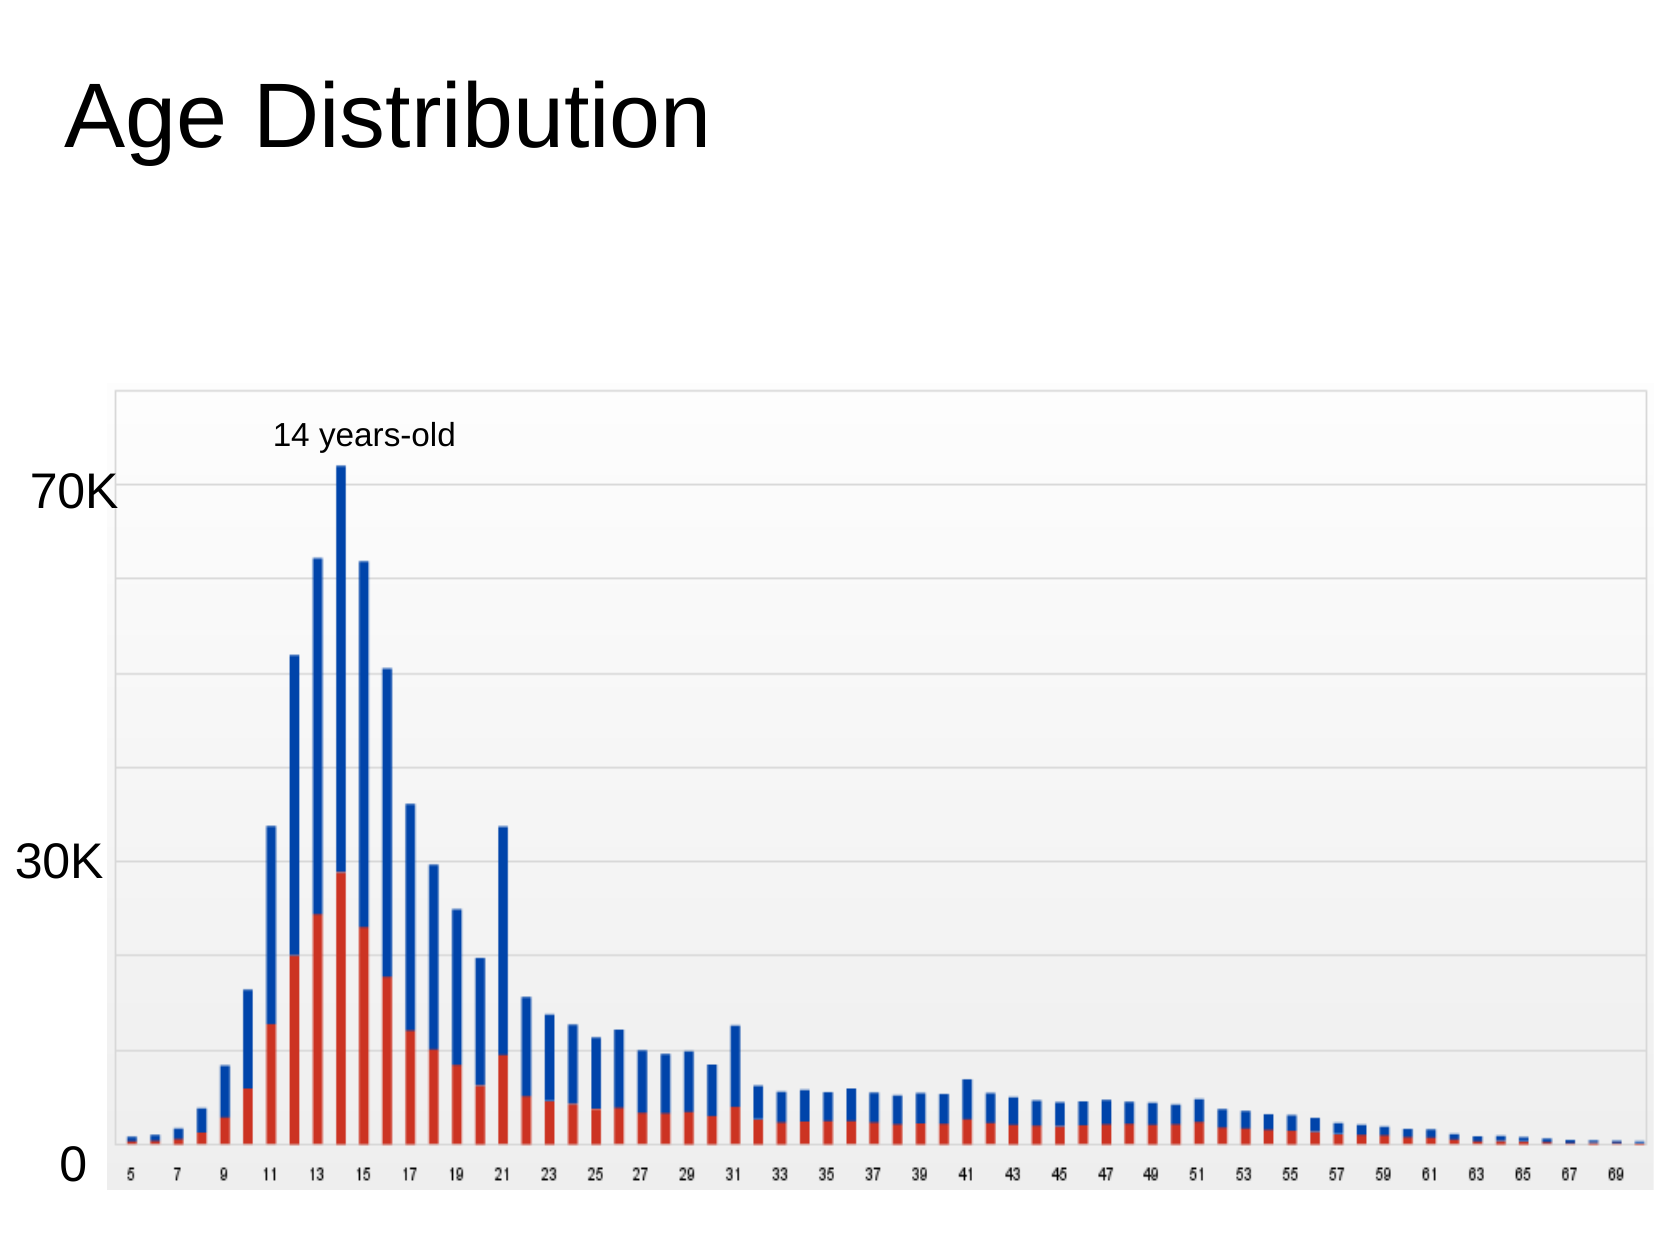

Age Distribution
14 years-old
70K
30K
0